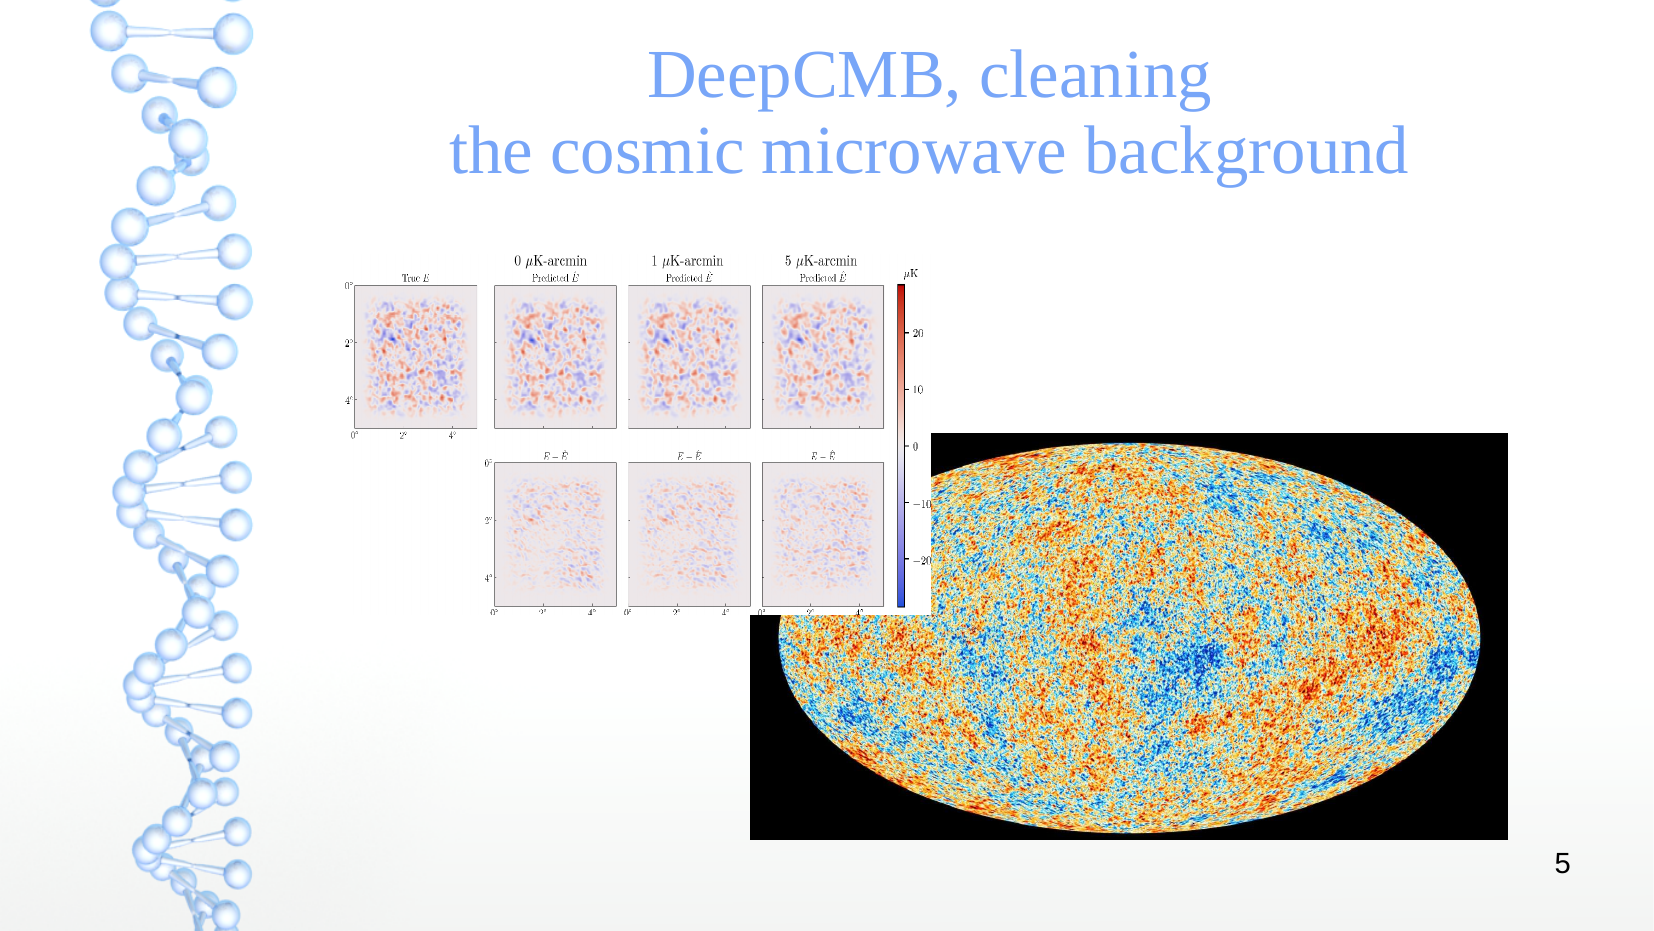

# DeepCMB, cleaning the cosmic microwave background
5